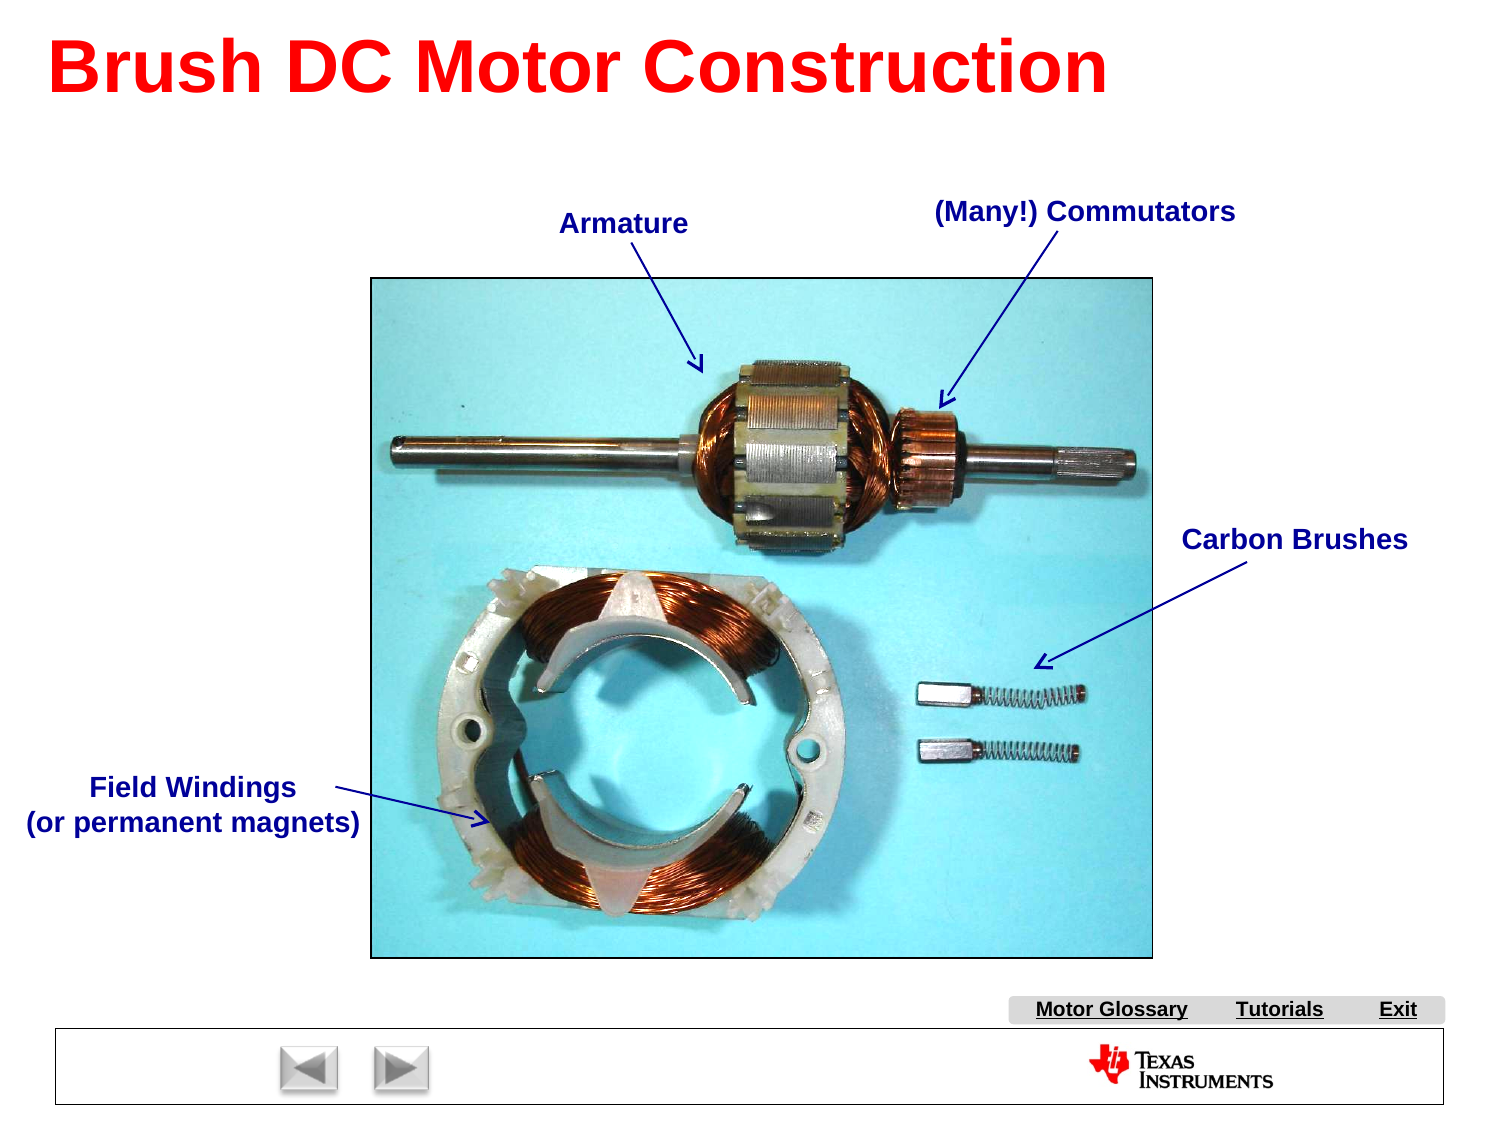

# Brush DC Motor Construction
(Many!) Commutators
Armature
Carbon Brushes
Field Windings
(or permanent magnets)